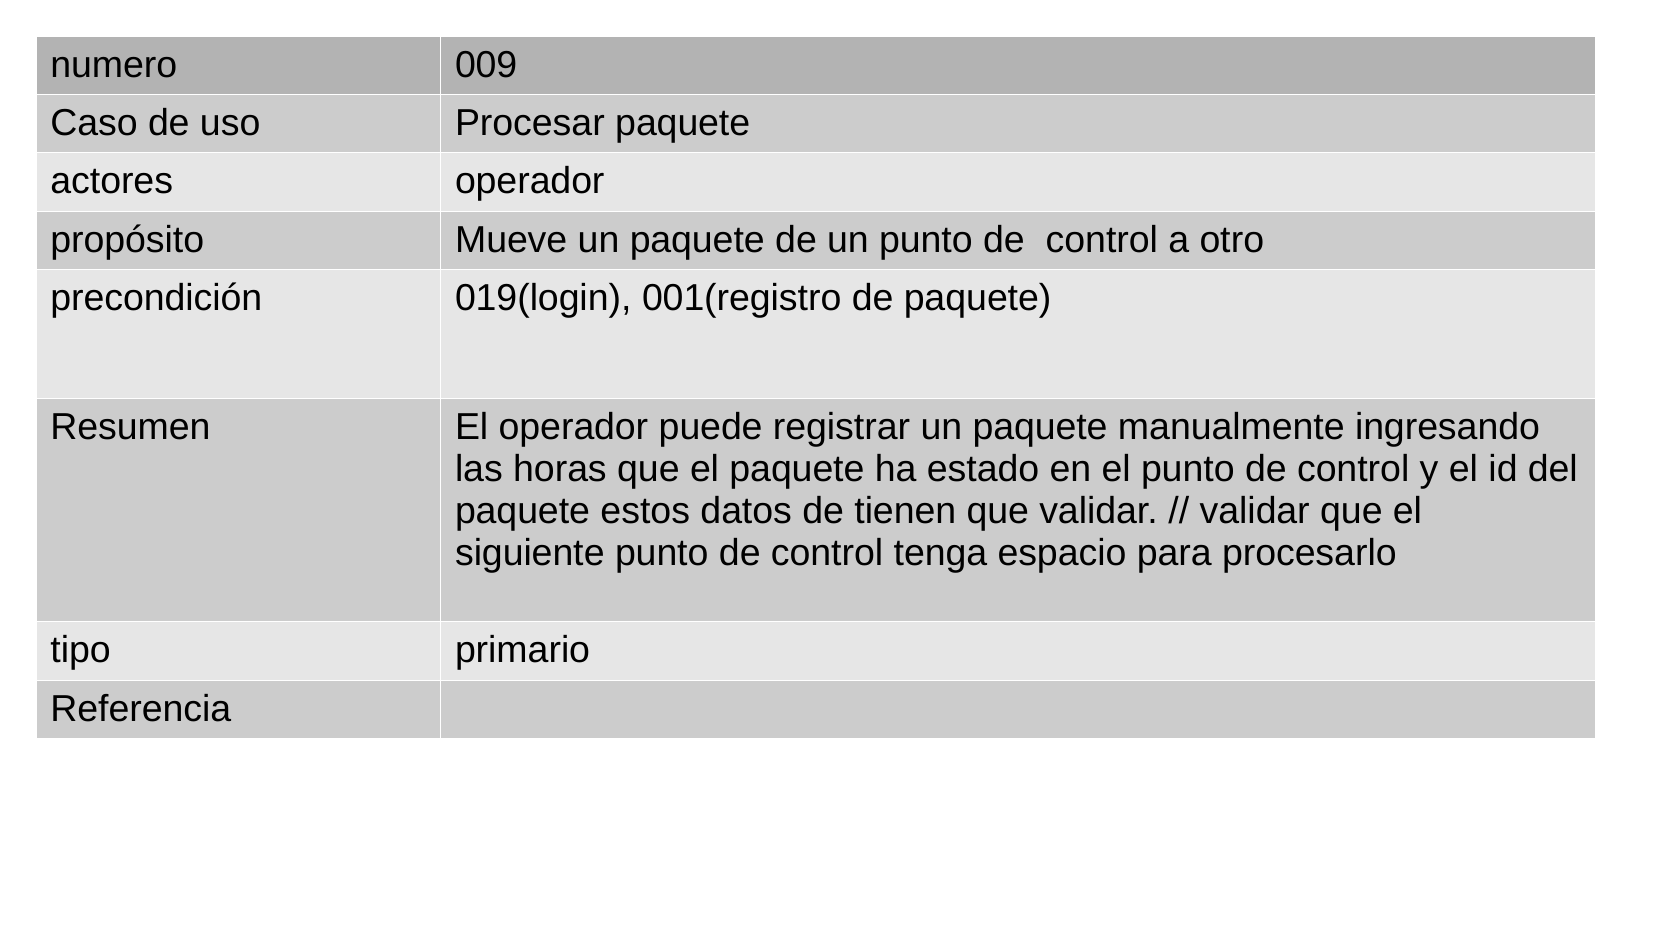

| numero | 009 |
| --- | --- |
| Caso de uso | Procesar paquete |
| actores | operador |
| propósito | Mueve un paquete de un punto de control a otro |
| precondición | 019(login), 001(registro de paquete) |
| Resumen | El operador puede registrar un paquete manualmente ingresando las horas que el paquete ha estado en el punto de control y el id del paquete estos datos de tienen que validar. // validar que el siguiente punto de control tenga espacio para procesarlo |
| tipo | primario |
| Referencia | |